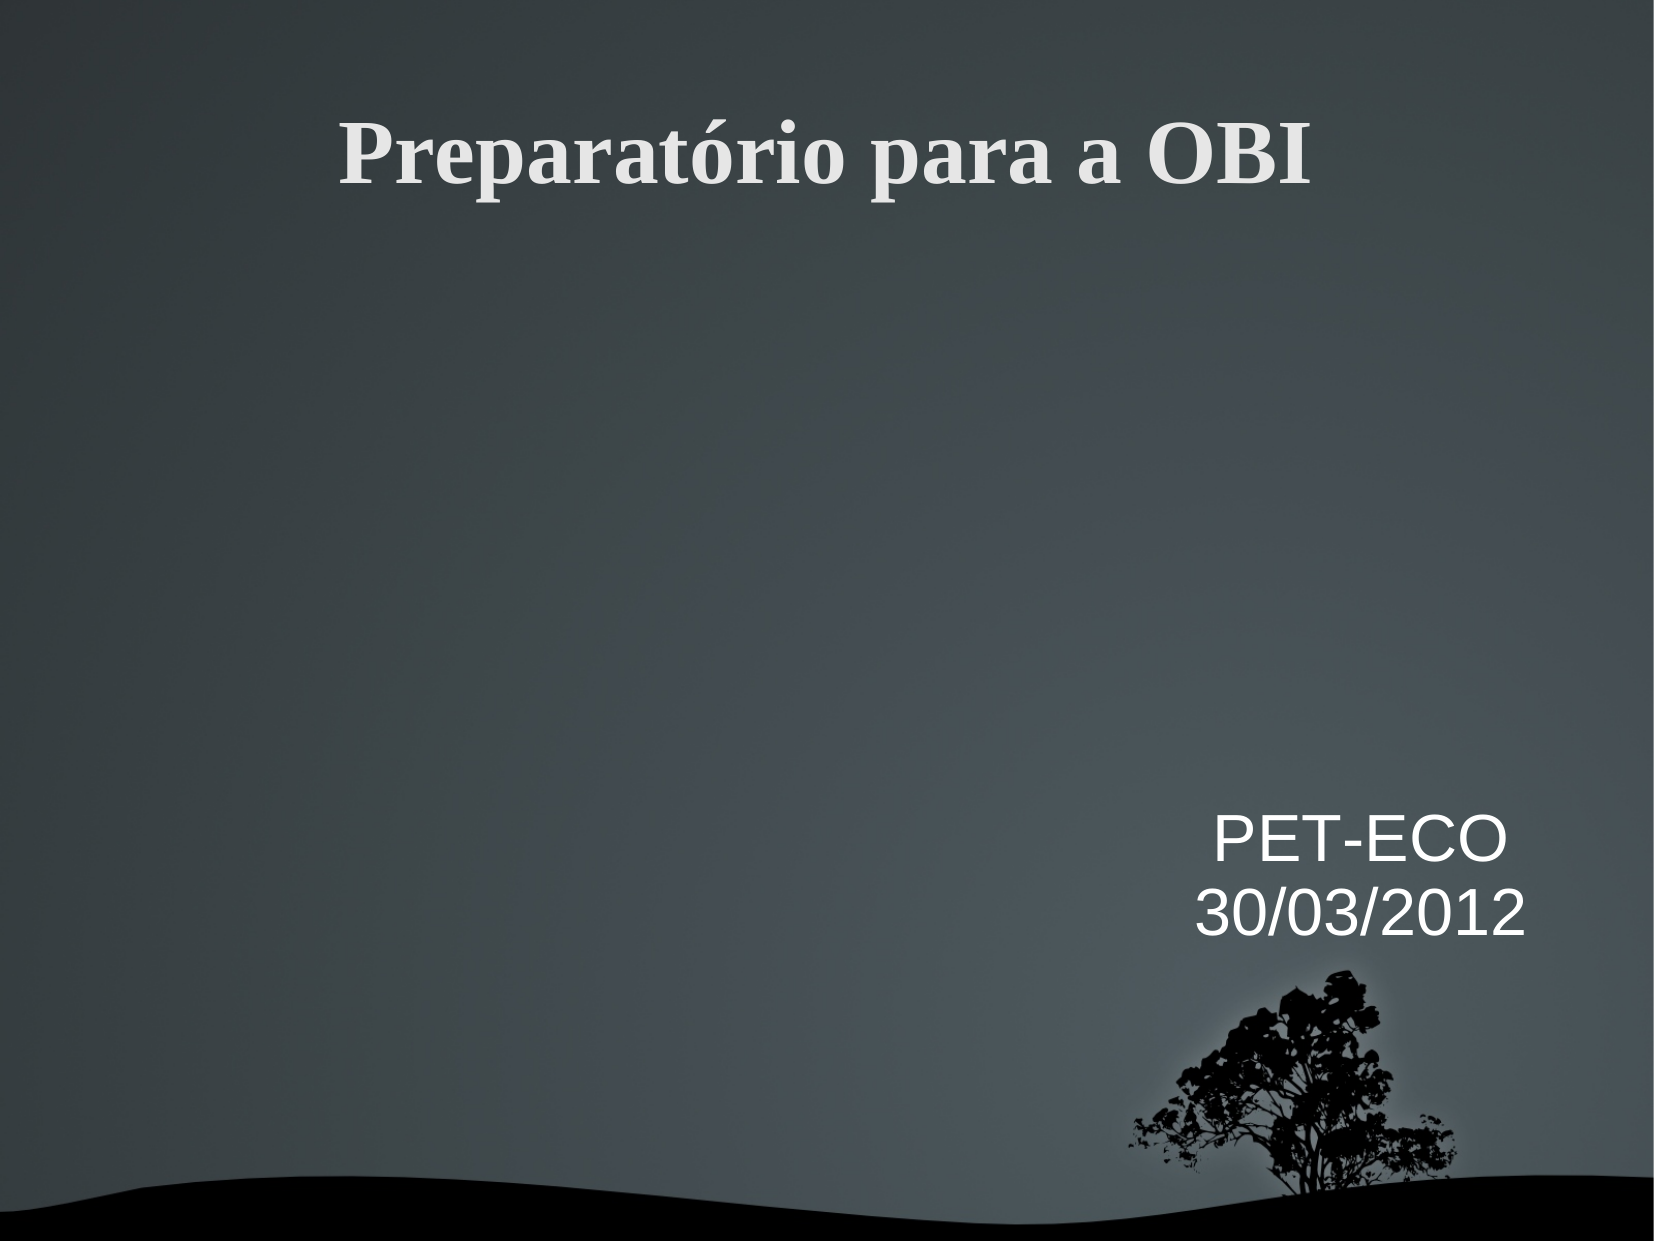

# Preparatório para a OBI
PET-ECO
30/03/2012